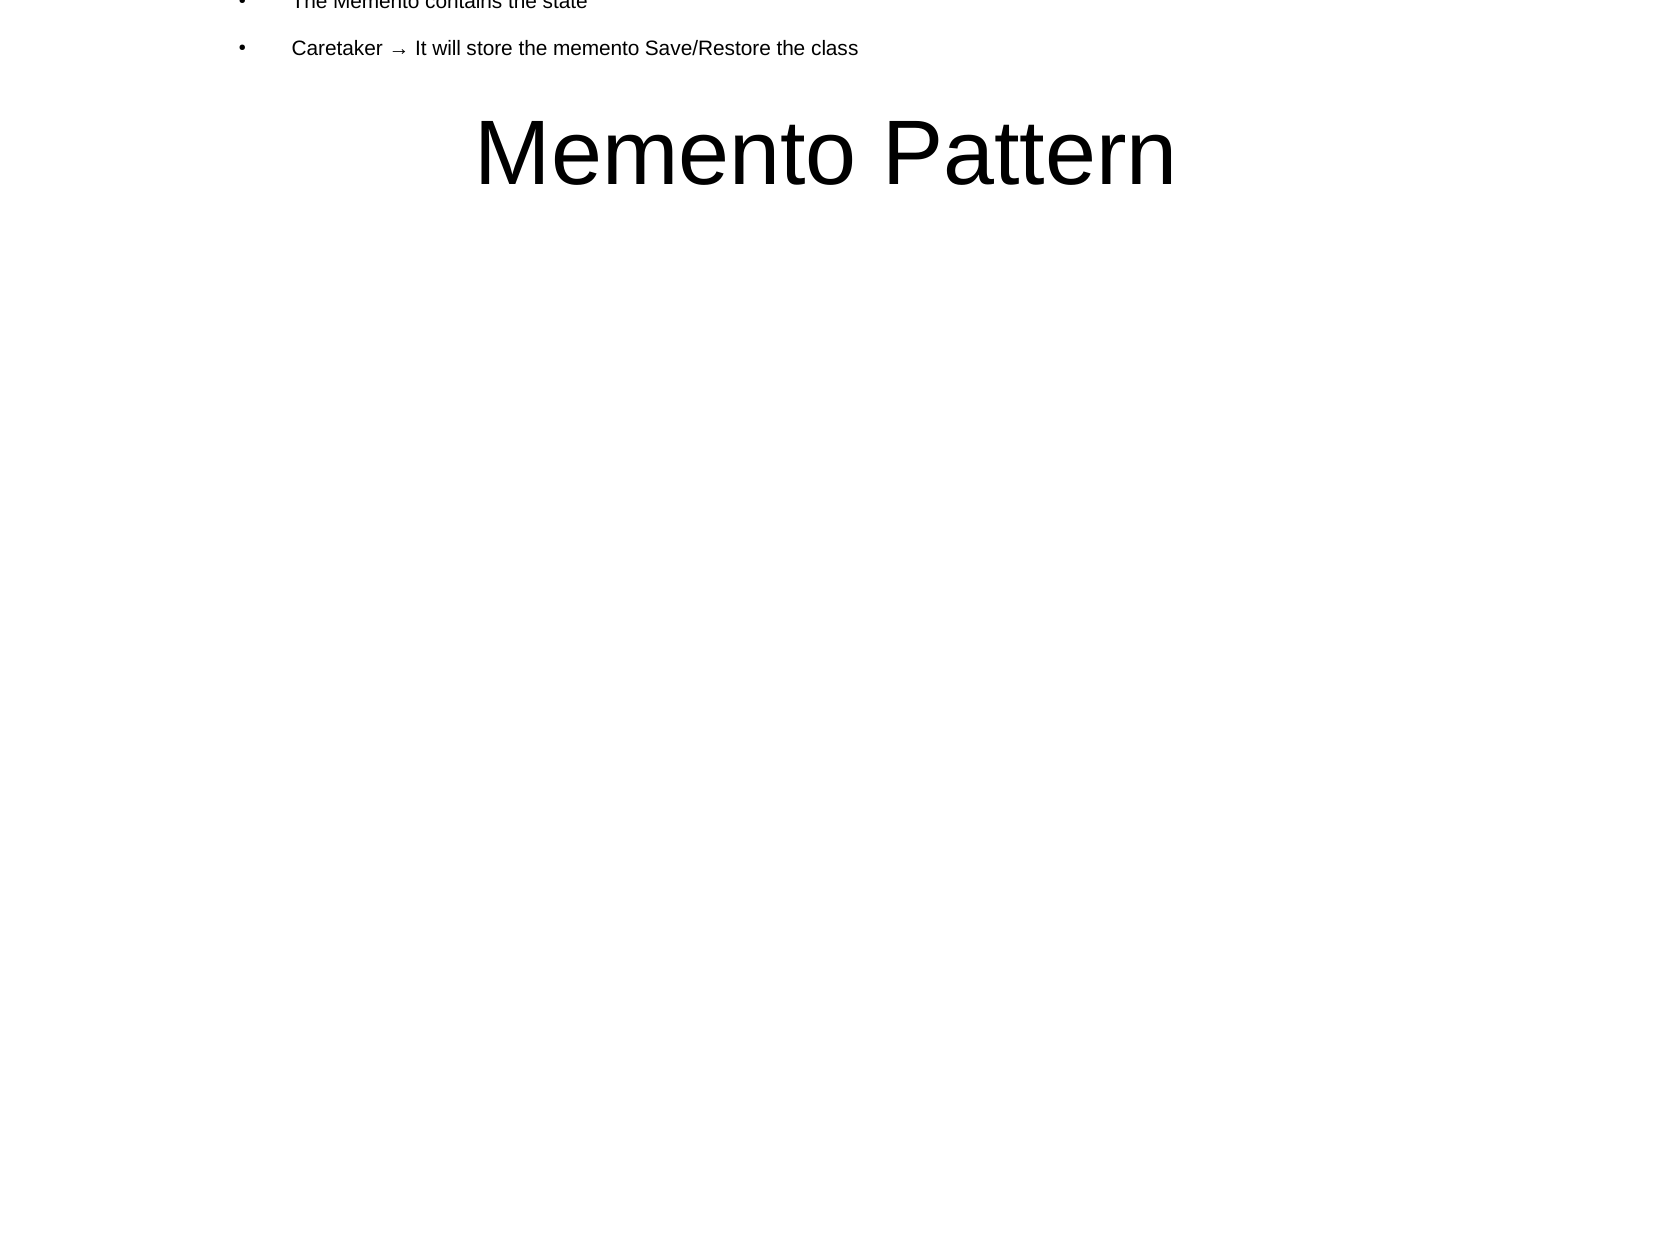

Used to externalize an object’s state
We need to restore the original state of the Object without breaking encapsulation
Can Save/Store/Restore
All the state is extracted and place the state in a separate class that can be restored
Intent
Without violating encapsulation, capture and externalize an object’s internal state so that the object can be restored to this state later.
Know as a token
When should we use
Save a snapshot of an objects state
A direct interface to the object would violate encapsulation
Algorithm
The Original will create the Memento
The Memento contains the state
Caretaker → It will store the memento Save/Restore the class
# Memento Pattern